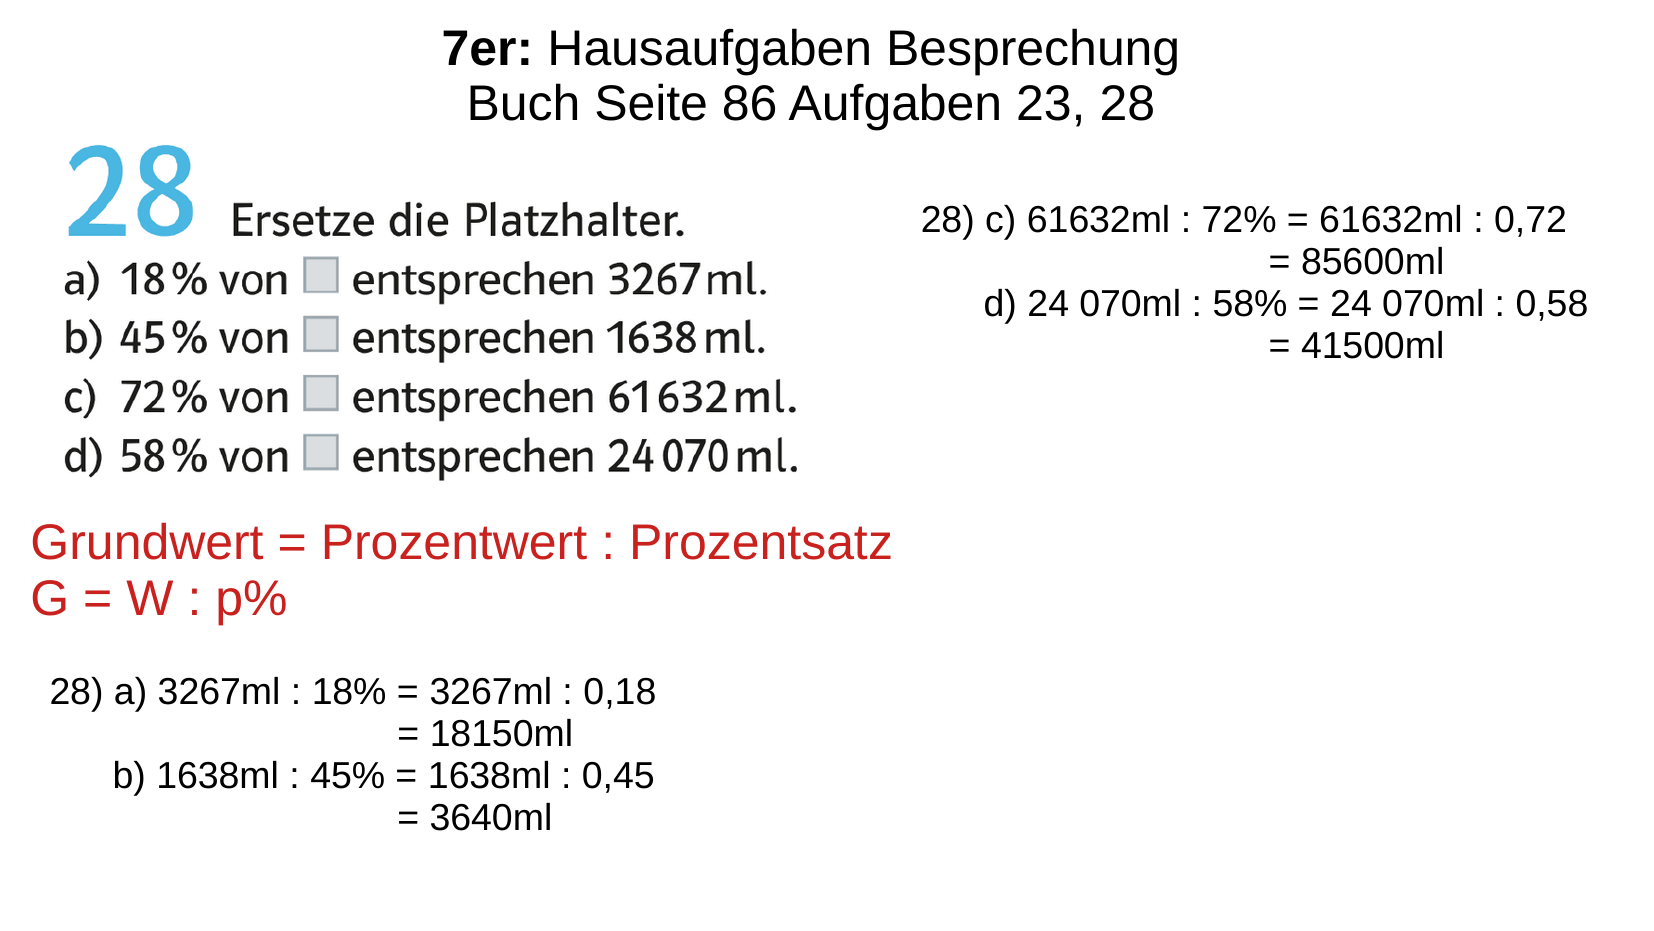

7er: Hausaufgaben Besprechung
Buch Seite 86 Aufgaben 23, 28
28) c) 61632ml : 72% = 61632ml : 0,72
				 = 85600ml
 d) 24 070ml : 58% = 24 070ml : 0,58
				 = 41500ml
Grundwert = Prozentwert : Prozentsatz
G = W : p%
28) a) 3267ml : 18% = 3267ml : 0,18
				 = 18150ml
 b) 1638ml : 45% = 1638ml : 0,45
				 = 3640ml